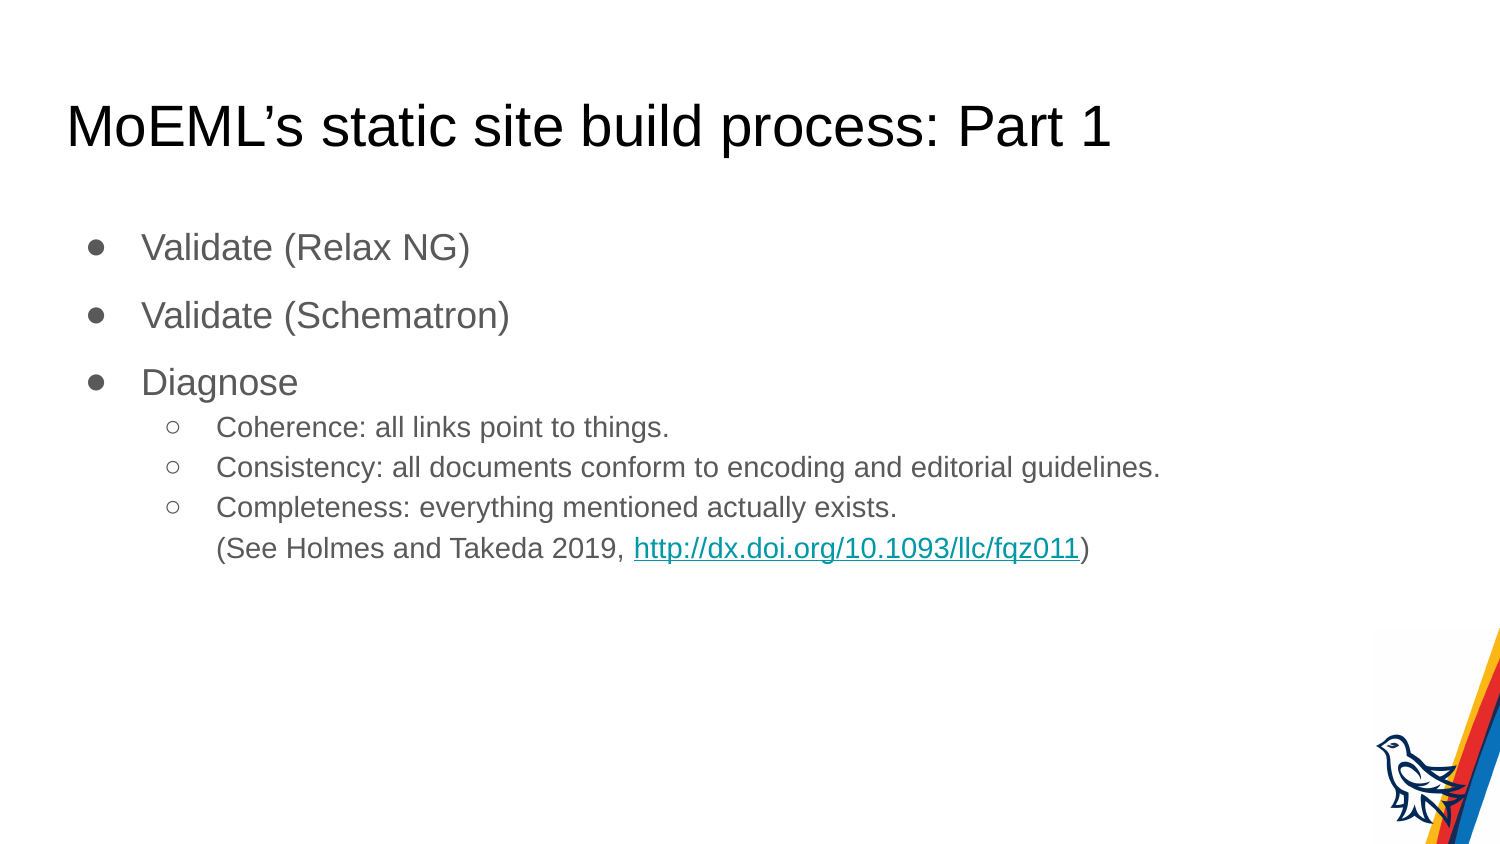

# MoEML’s static site build process: Part 1
Validate (Relax NG)
Validate (Schematron)
Diagnose
Coherence: all links point to things.
Consistency: all documents conform to encoding and editorial guidelines.
Completeness: everything mentioned actually exists.
(See Holmes and Takeda 2019, http://dx.doi.org/10.1093/llc/fqz011)